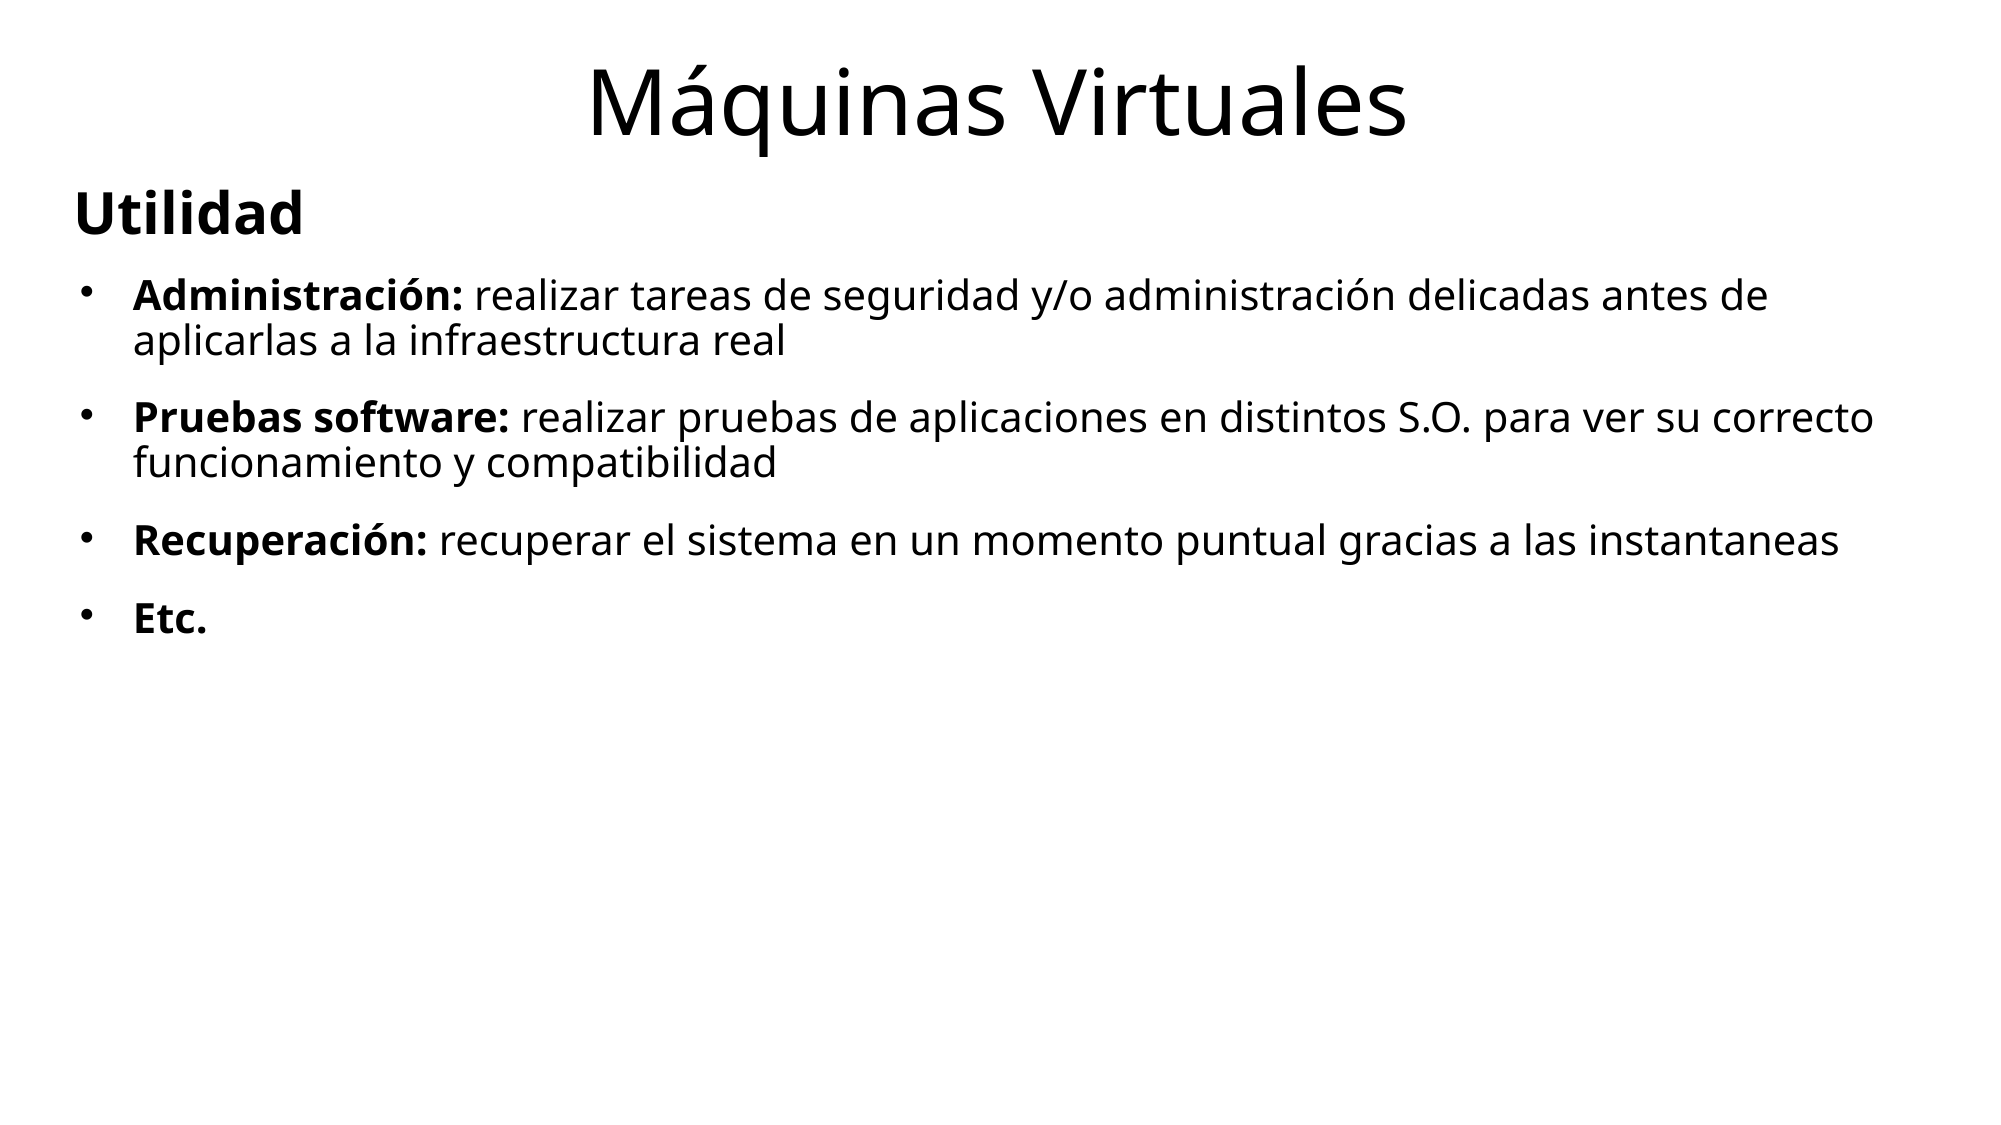

Máquinas Virtuales
# Utilidad
Administración: realizar tareas de seguridad y/o administración delicadas antes de aplicarlas a la infraestructura real
Pruebas software: realizar pruebas de aplicaciones en distintos S.O. para ver su correcto funcionamiento y compatibilidad
Recuperación: recuperar el sistema en un momento puntual gracias a las instantaneas
Etc.